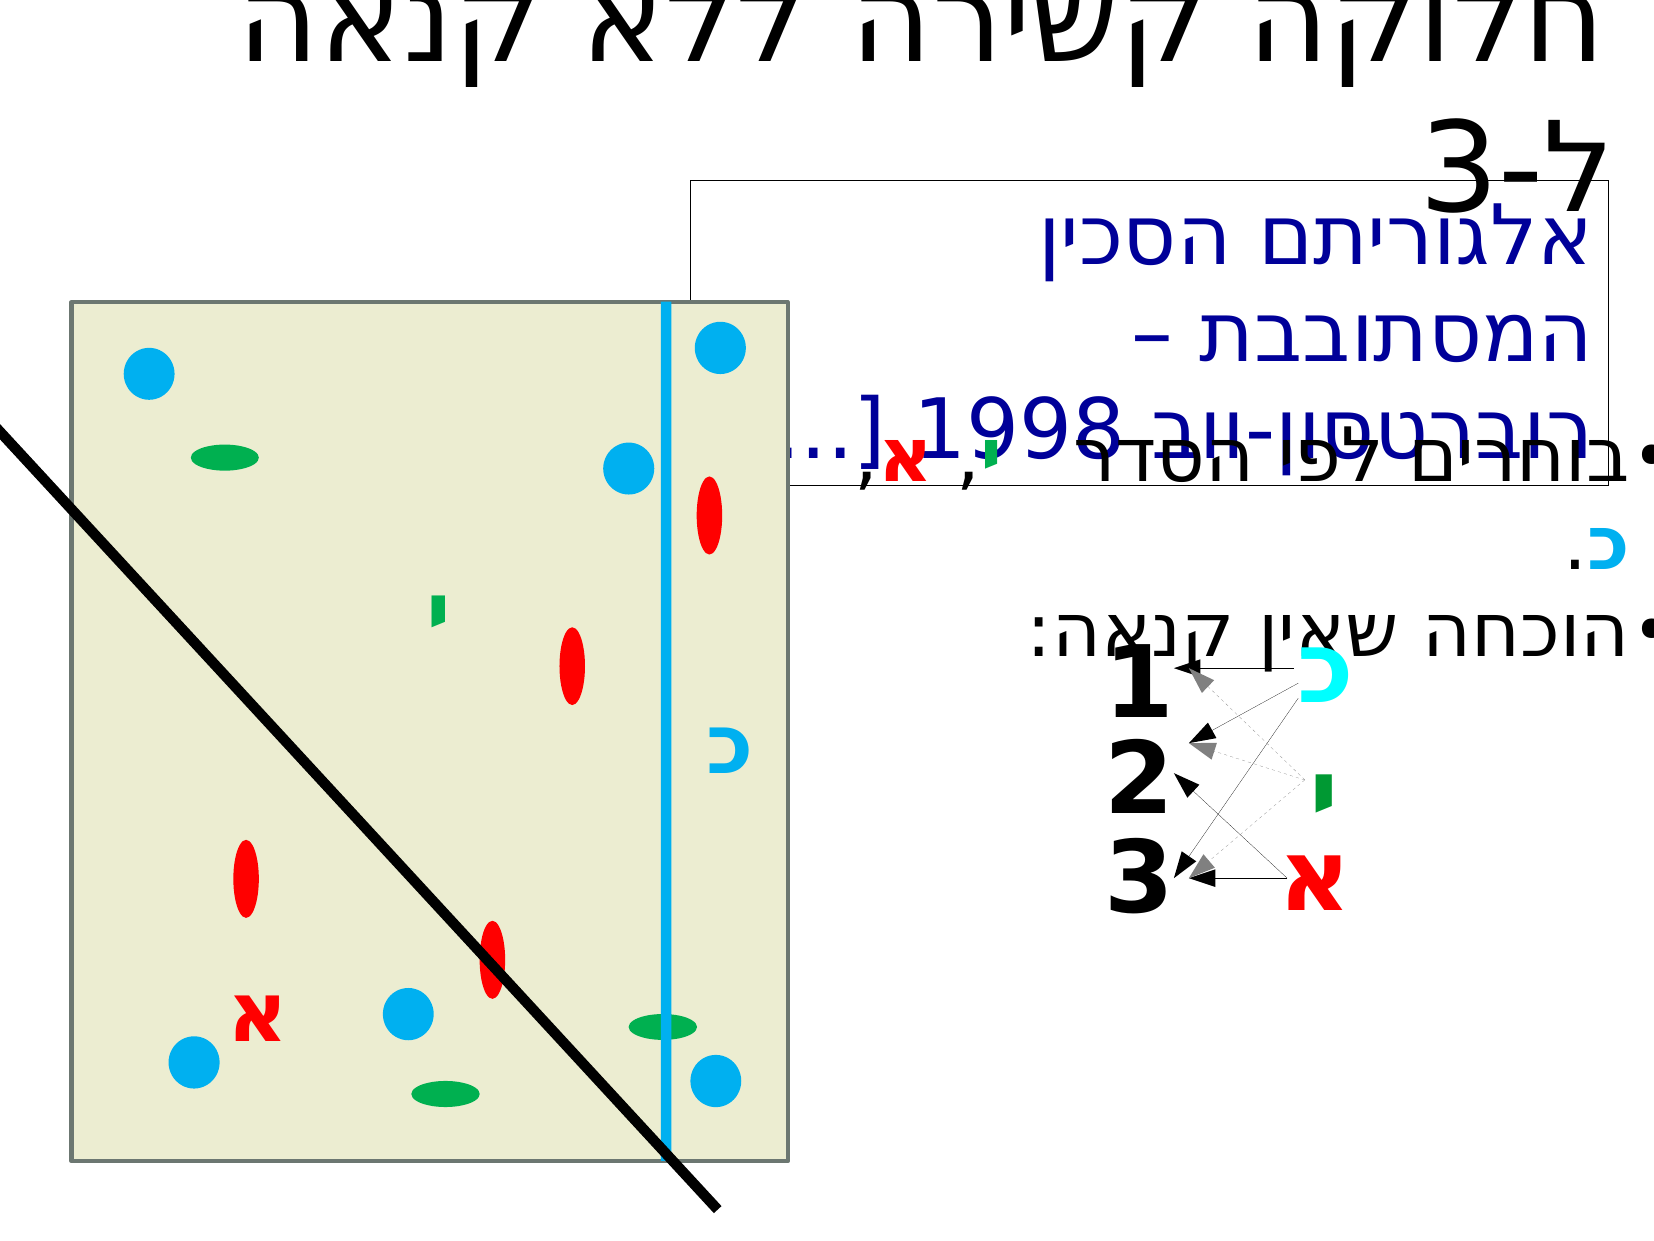

# חלוקה קשירה ללא קנאה ל-3
אלגוריתם הסכין המסתובבת – רוברטסון-ווב 1998 [...]
בוחרים לפי הסדר י, א, כ.
הוכחה שאין קנאה:
י
כ
1
כ
2
י
א
3
א